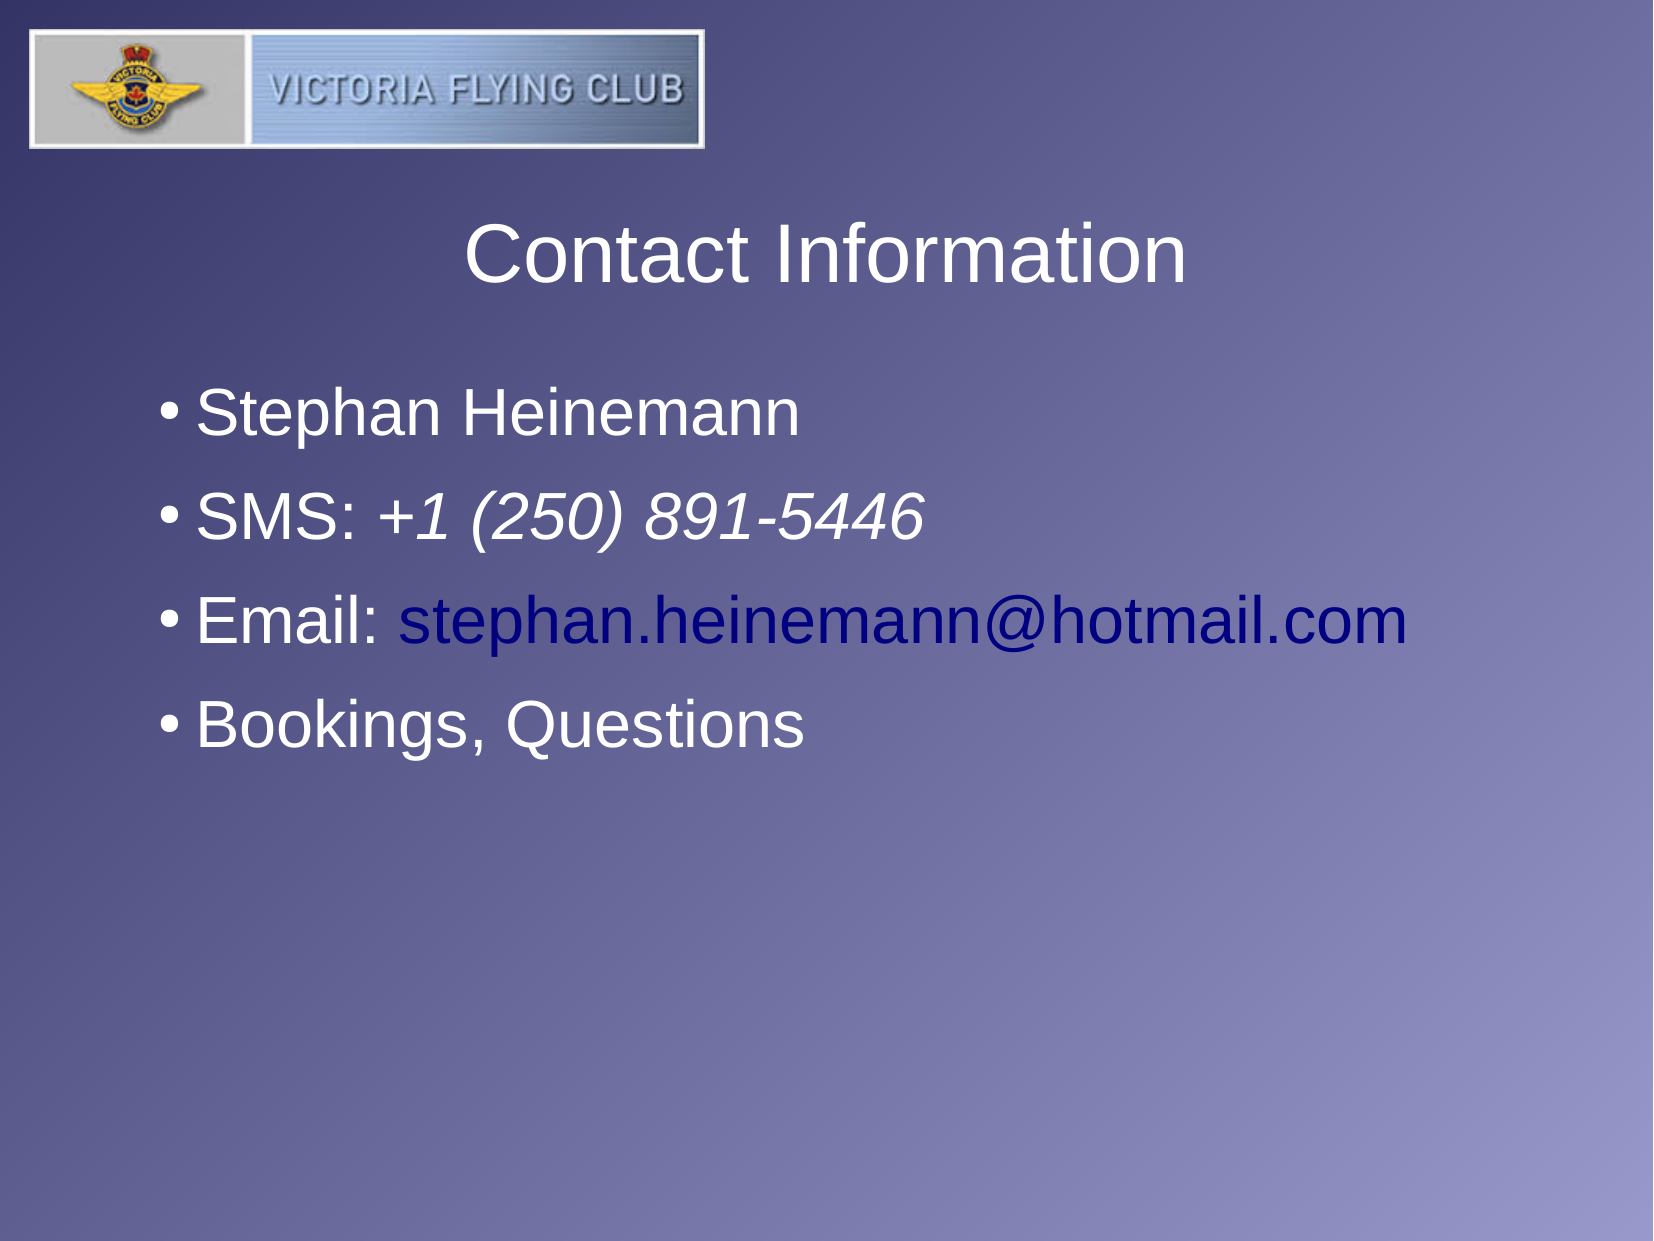

# Contact Information
Stephan Heinemann
SMS: +1 (250) 891-5446
Email: stephan.heinemann@hotmail.com
Bookings, Questions